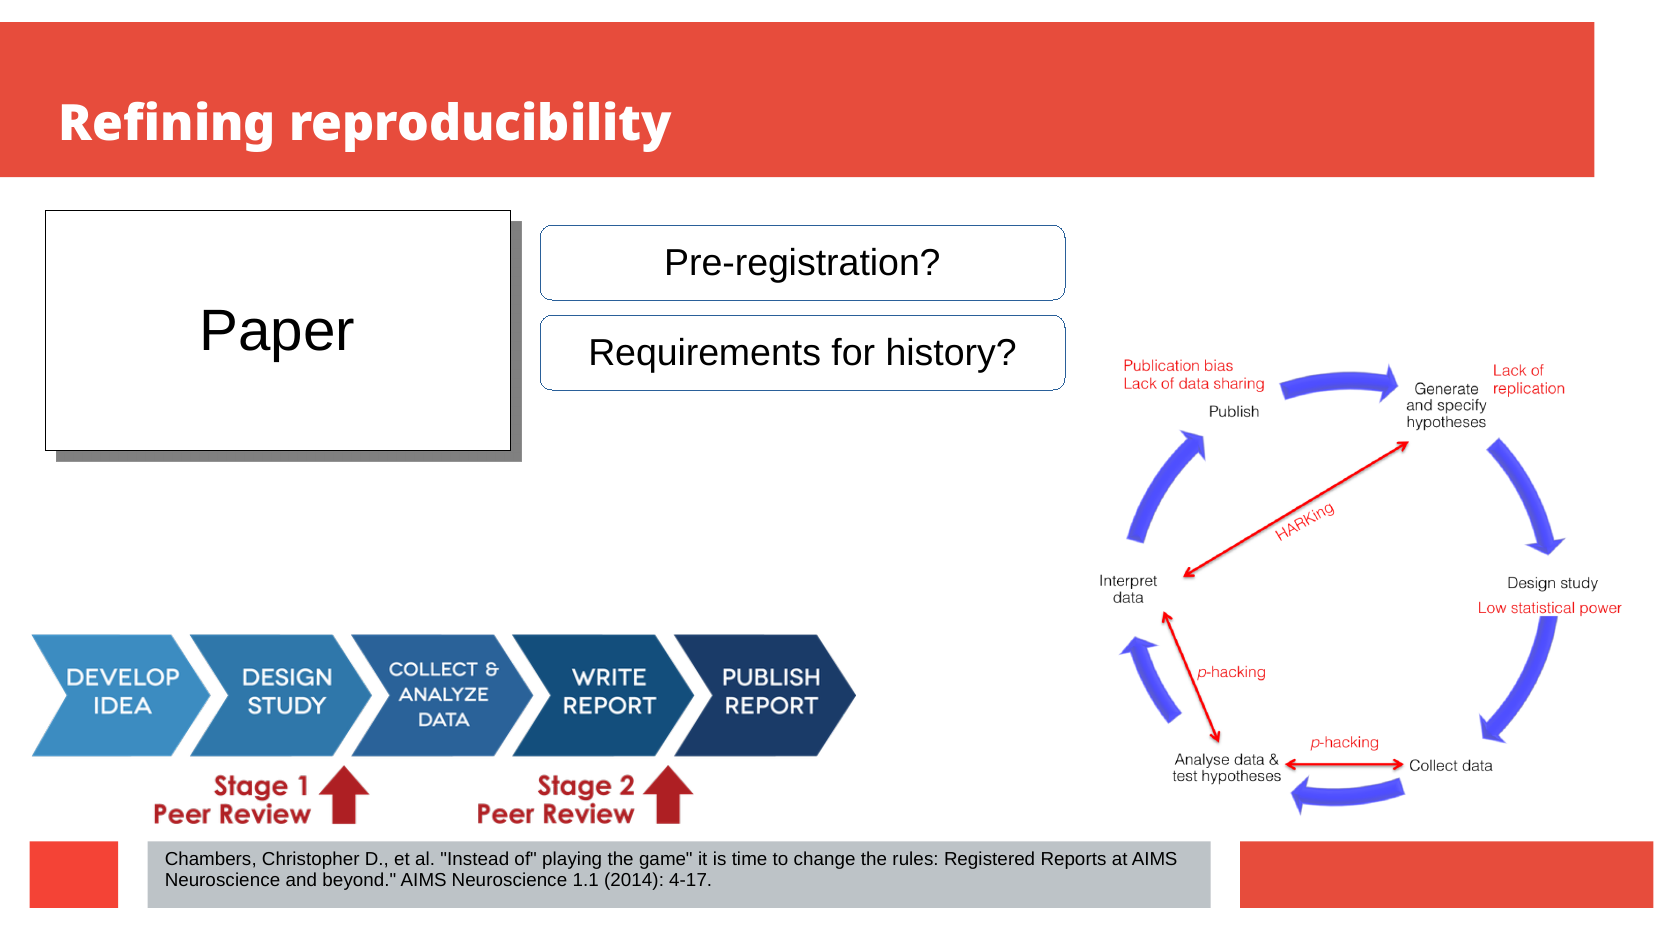

# Refining reproducibility
Paper
Pre-registration?
Requirements for history?
Chambers, Christopher D., et al. "Instead of" playing the game" it is time to change the rules: Registered Reports at AIMS Neuroscience and beyond." AIMS Neuroscience 1.1 (2014): 4-17.